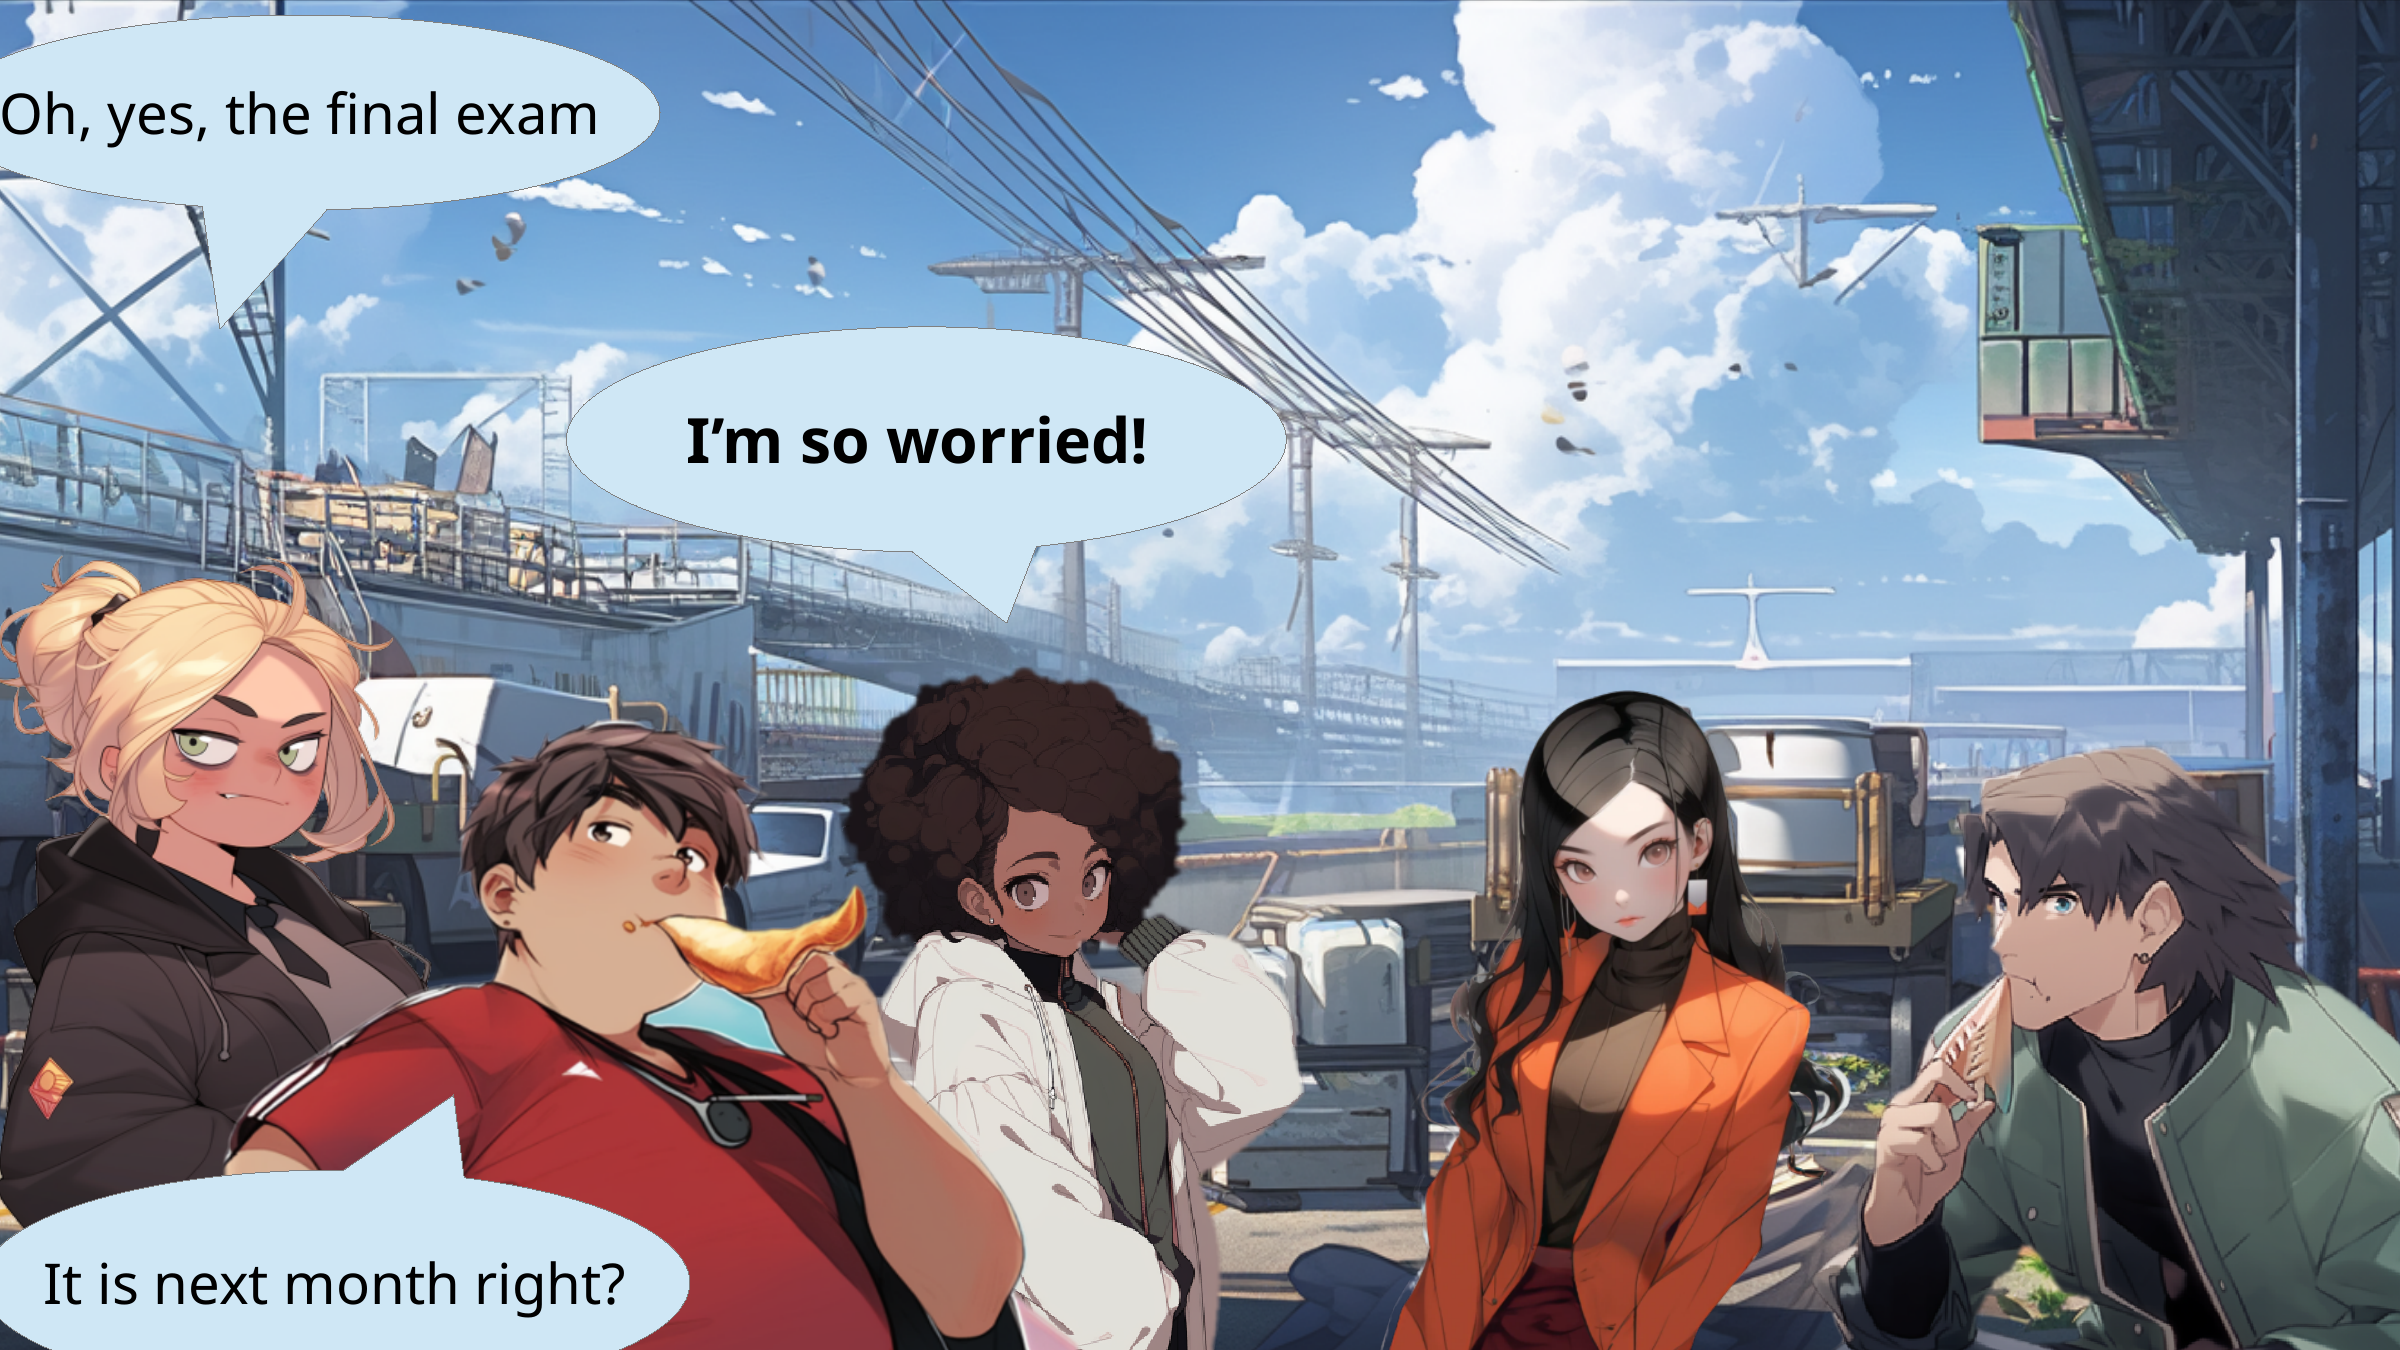

Oh, yes, the final exam
I’m so worried!
It is next month right?